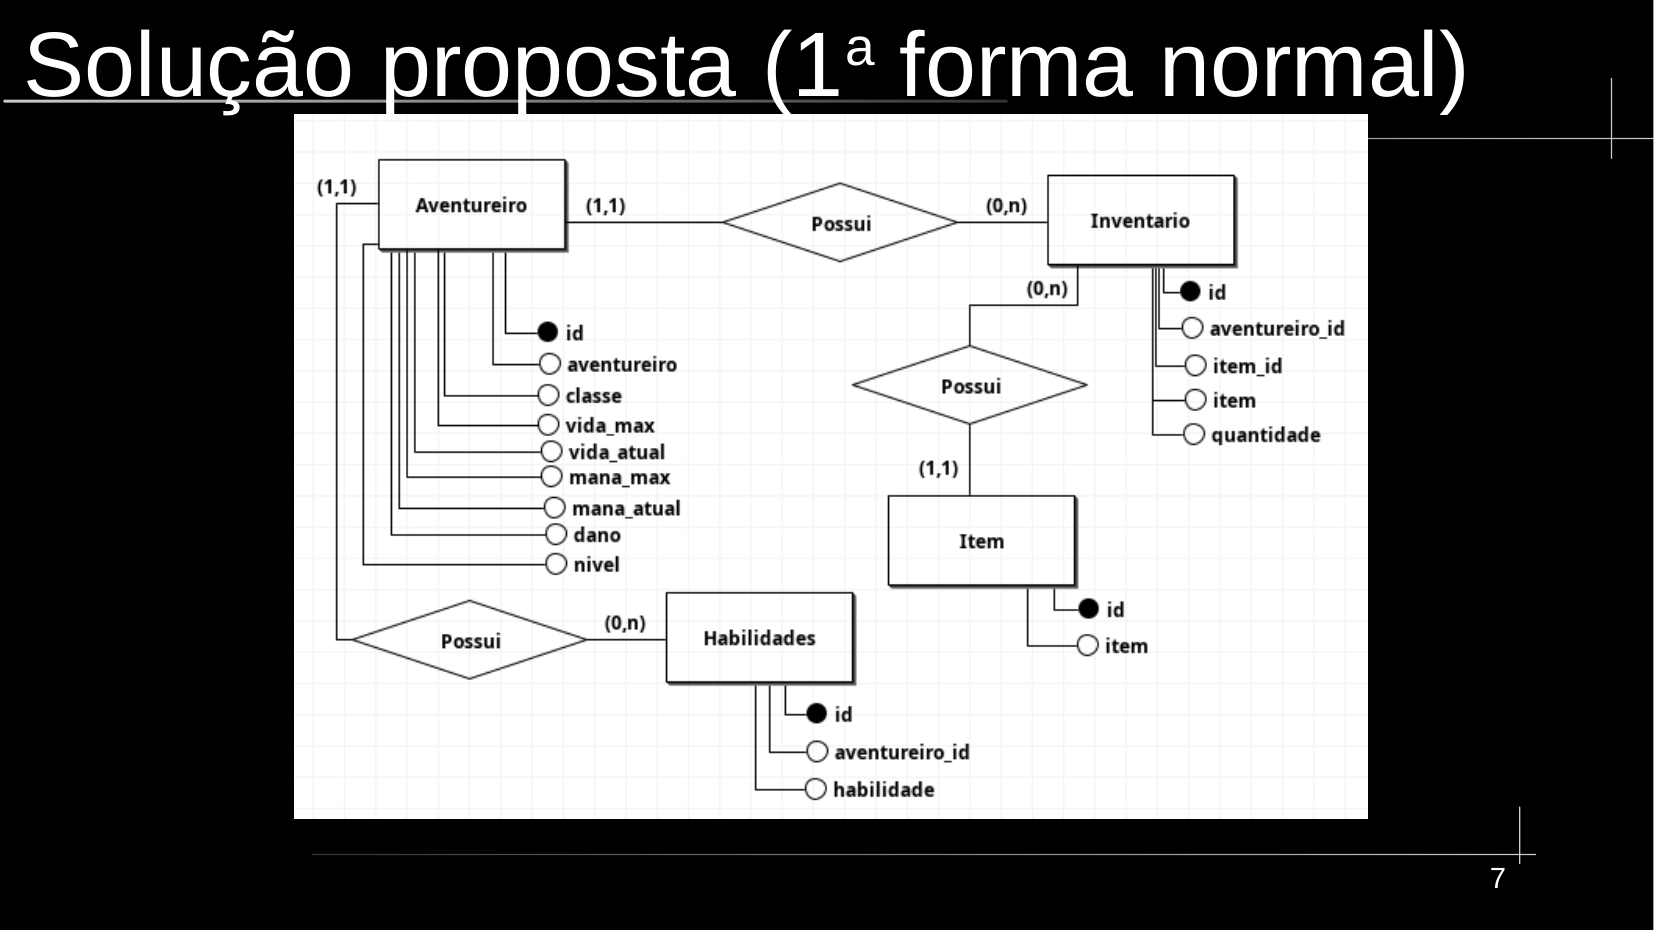

# Solução proposta (1a forma normal)
7